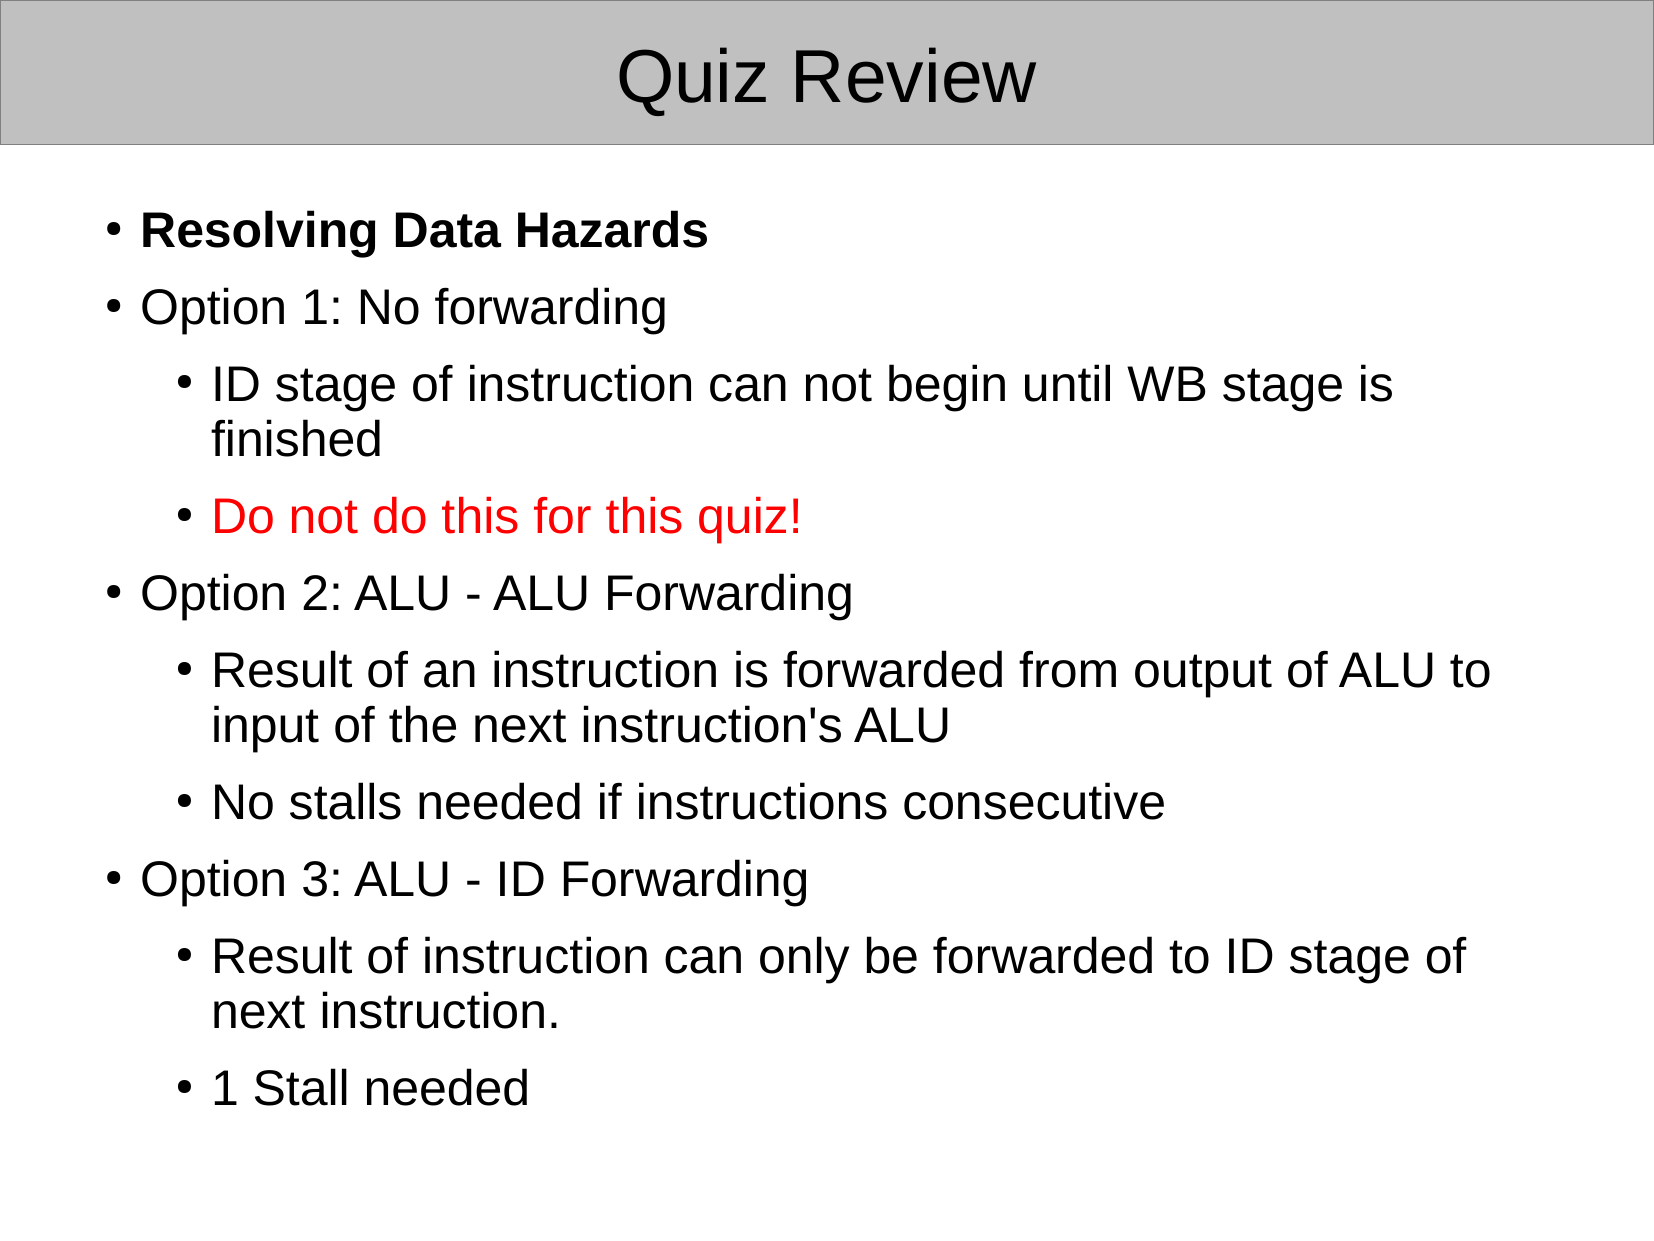

# Quiz Review
Resolving Data Hazards
Option 1: No forwarding
ID stage of instruction can not begin until WB stage is finished
Do not do this for this quiz!
Option 2: ALU - ALU Forwarding
Result of an instruction is forwarded from output of ALU to input of the next instruction's ALU
No stalls needed if instructions consecutive
Option 3: ALU - ID Forwarding
Result of instruction can only be forwarded to ID stage of next instruction.
1 Stall needed